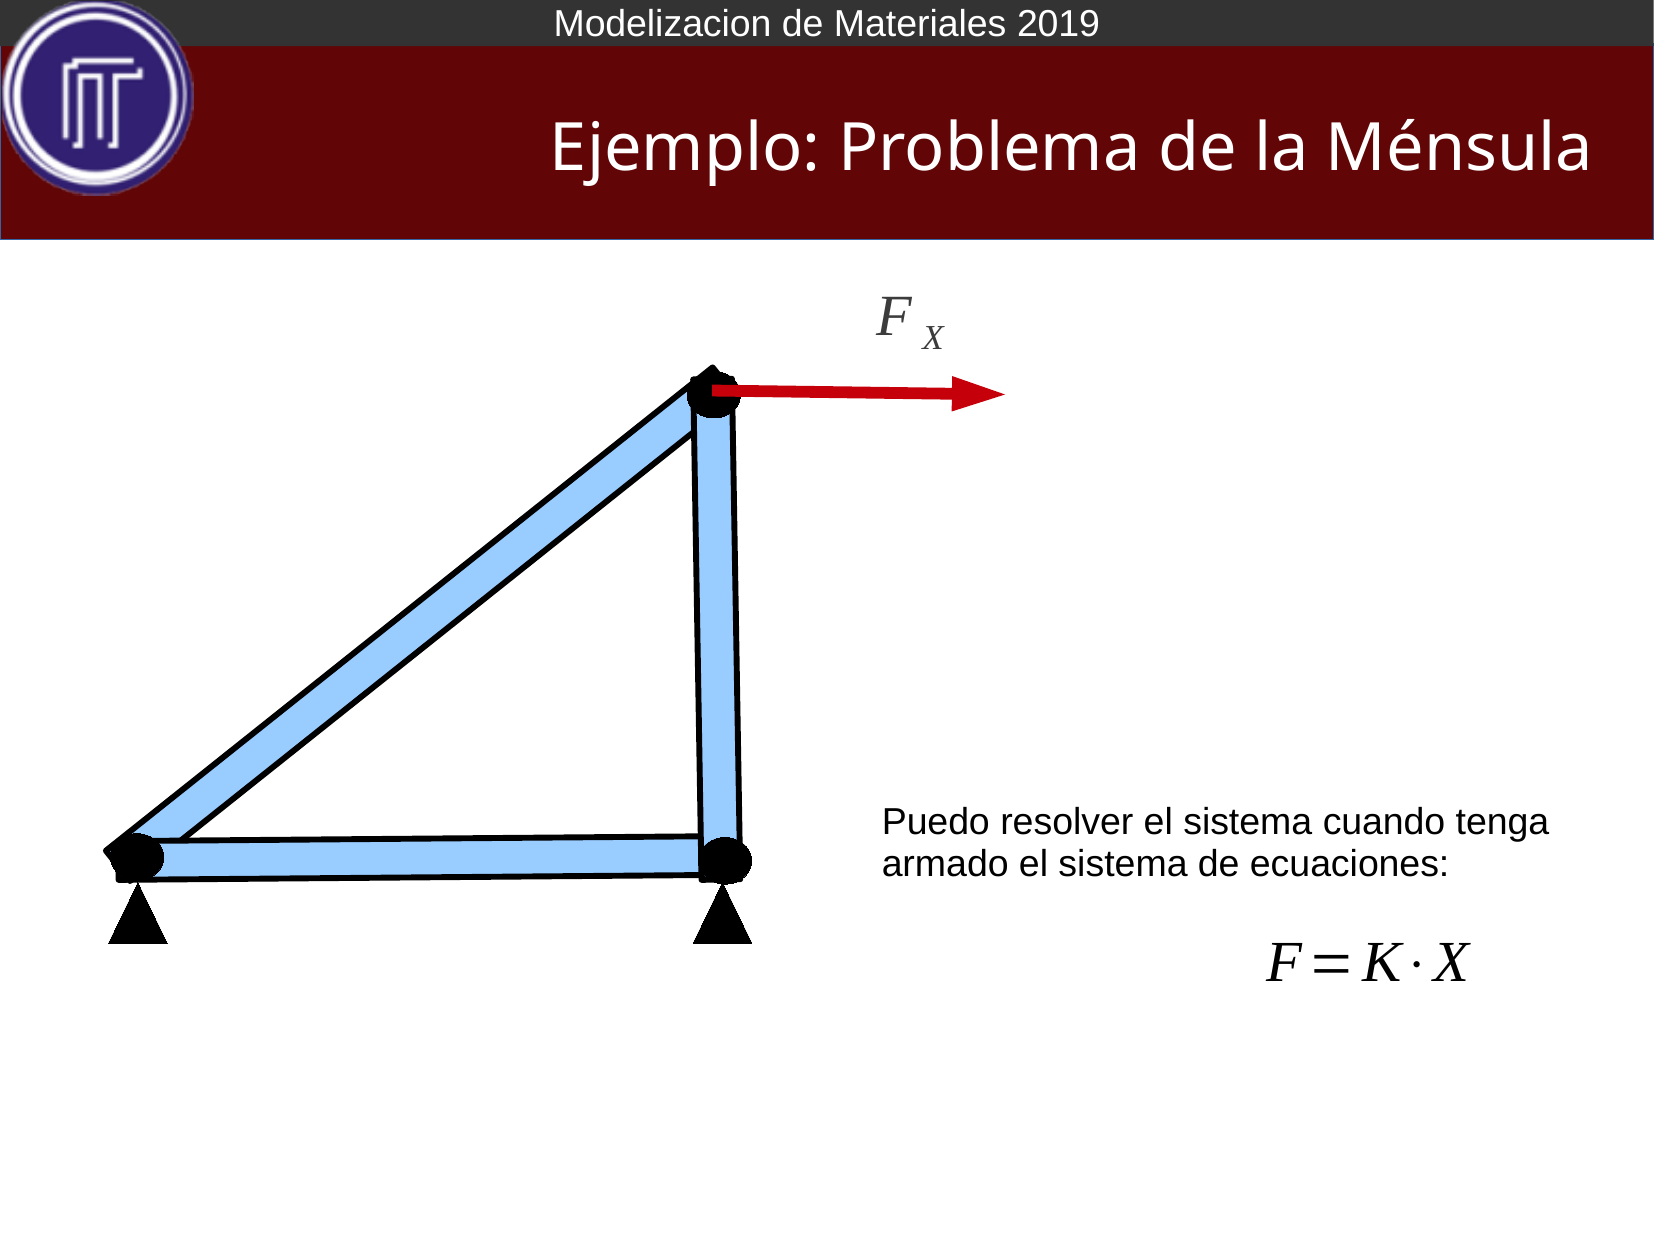

# Ejemplo: Problema de la Ménsula
Puedo resolver el sistema cuando tenga
armado el sistema de ecuaciones: